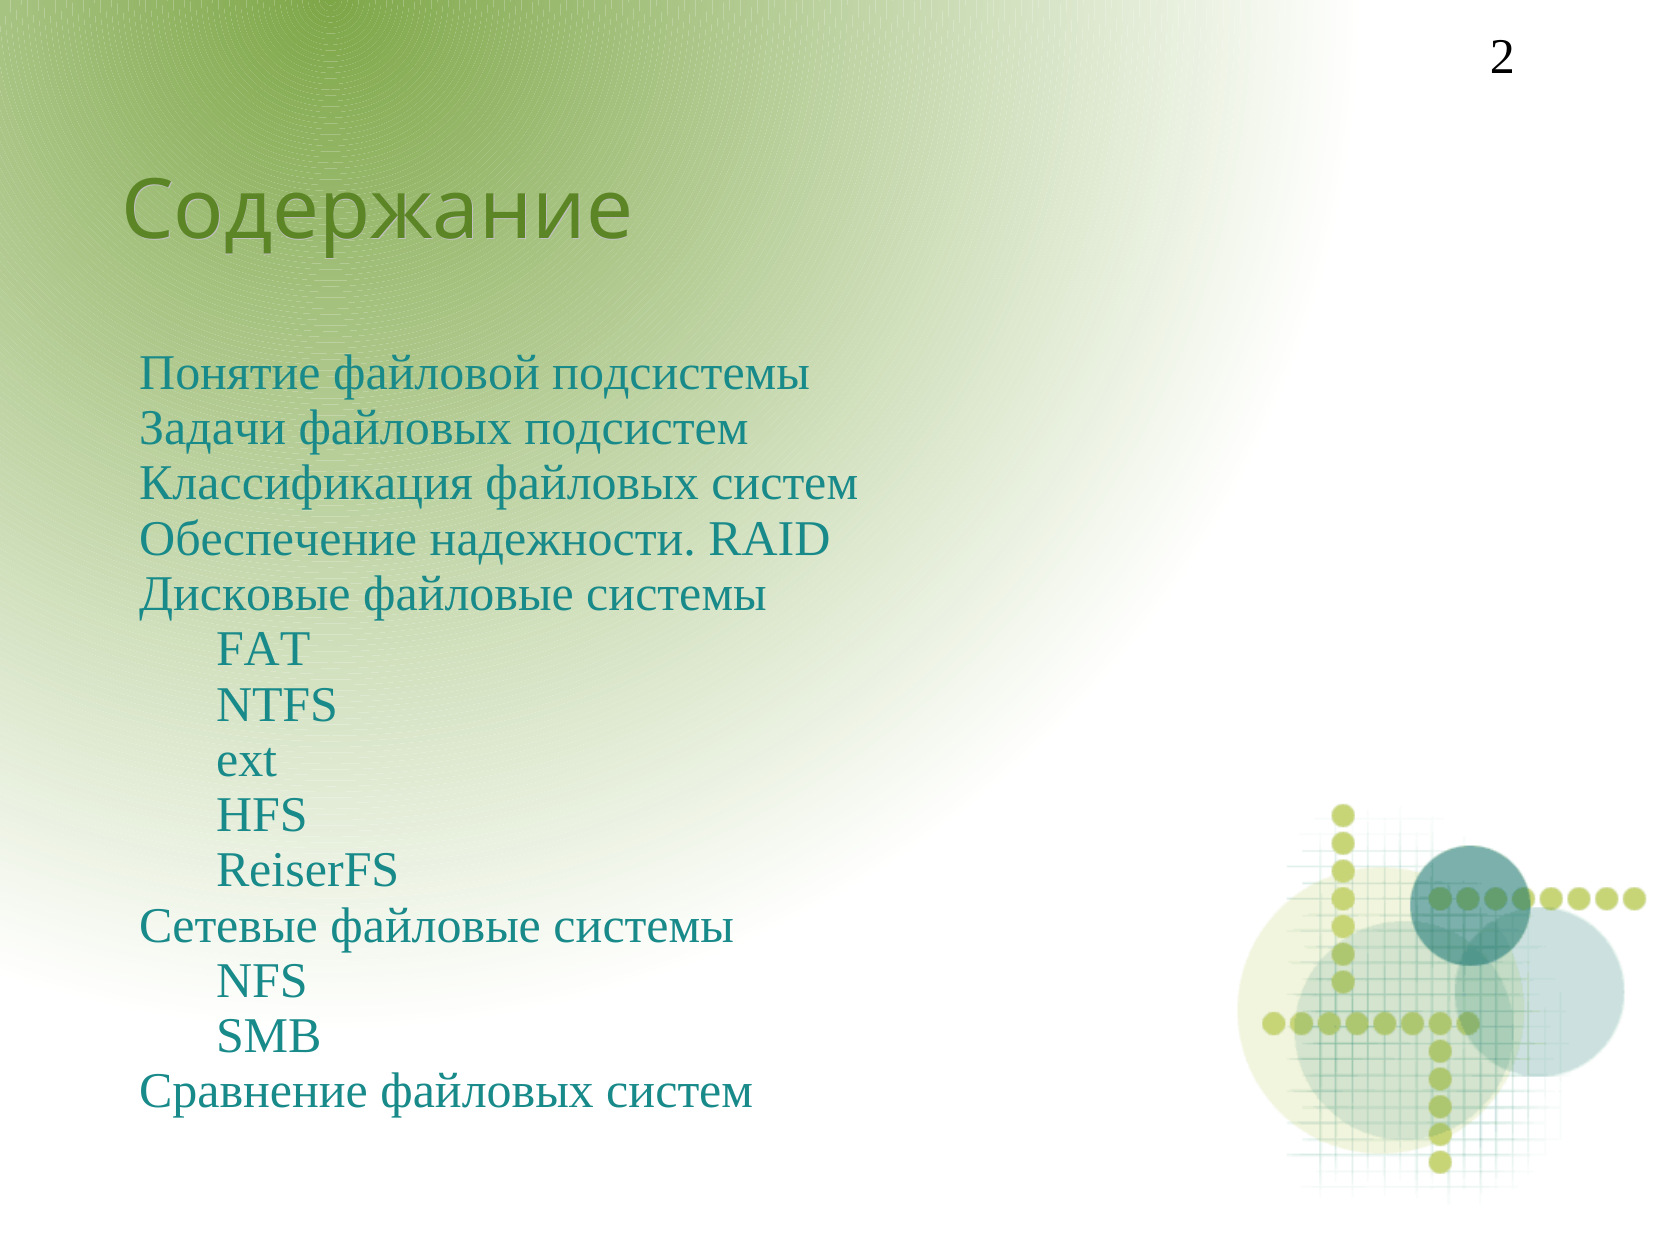

# Содержание
Понятие файловой подсистемы
Задачи файловых подсистем
Классификация файловых систем
Обеспечение надежности. RAID
Дисковые файловые системы
FAT
NTFS
ext
HFS
ReiserFS
Сетевые файловые системы
NFS
SMB
Сравнение файловых систем